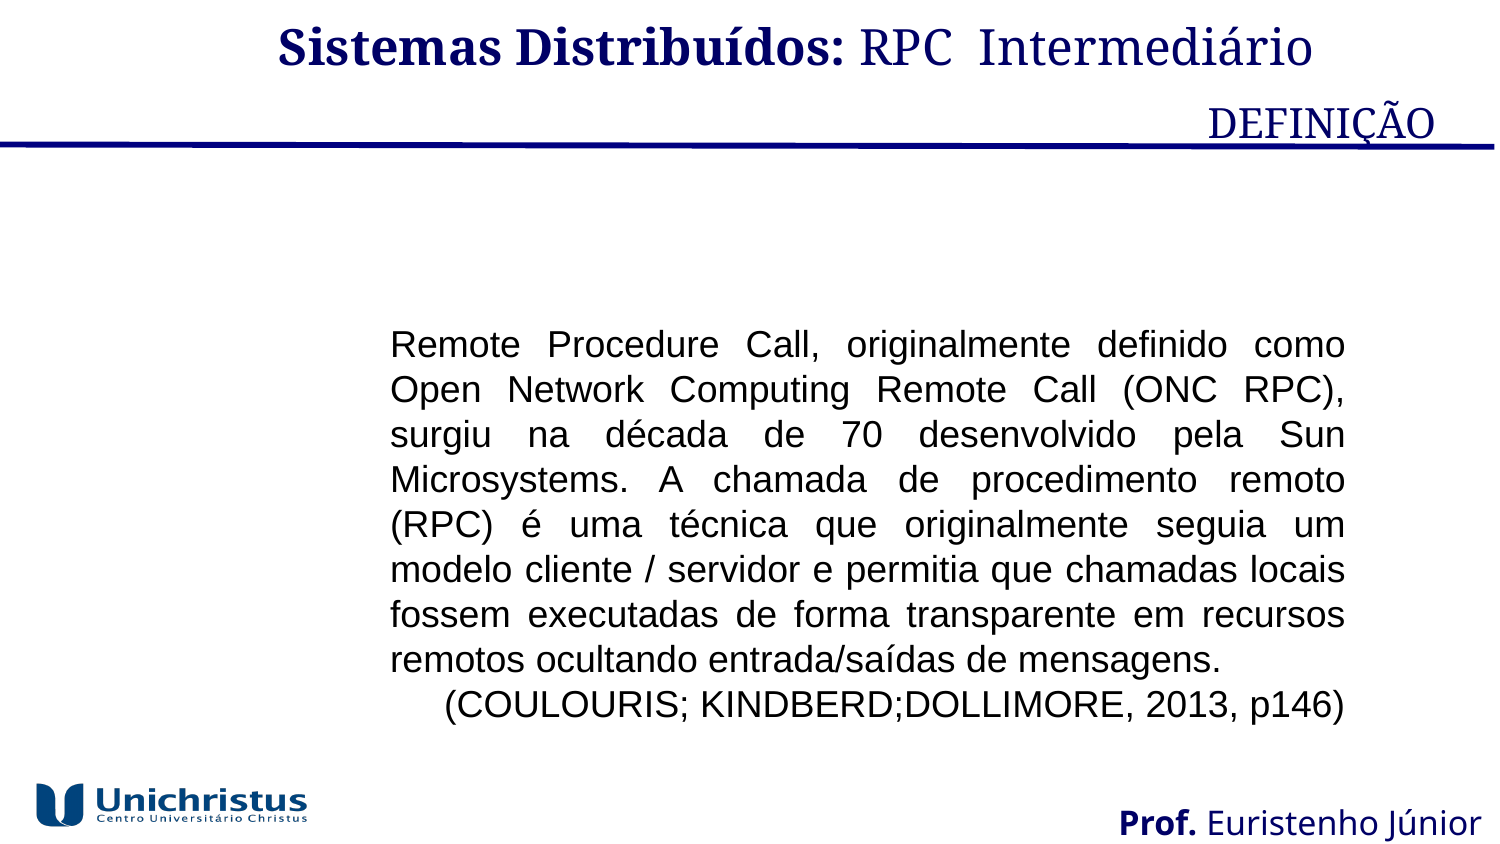

Sistemas Distribuídos: RPC Intermediário
DEFINIÇÃO
Remote Procedure Call, originalmente definido como Open Network Computing Remote Call (ONC RPC), surgiu na década de 70 desenvolvido pela Sun Microsystems. A chamada de procedimento remoto (RPC) é uma técnica que originalmente seguia um modelo cliente / servidor e permitia que chamadas locais fossem executadas de forma transparente em recursos remotos ocultando entrada/saídas de mensagens.
(COULOURIS; KINDBERD;DOLLIMORE, 2013, p146)
Prof. Euristenho Júnior